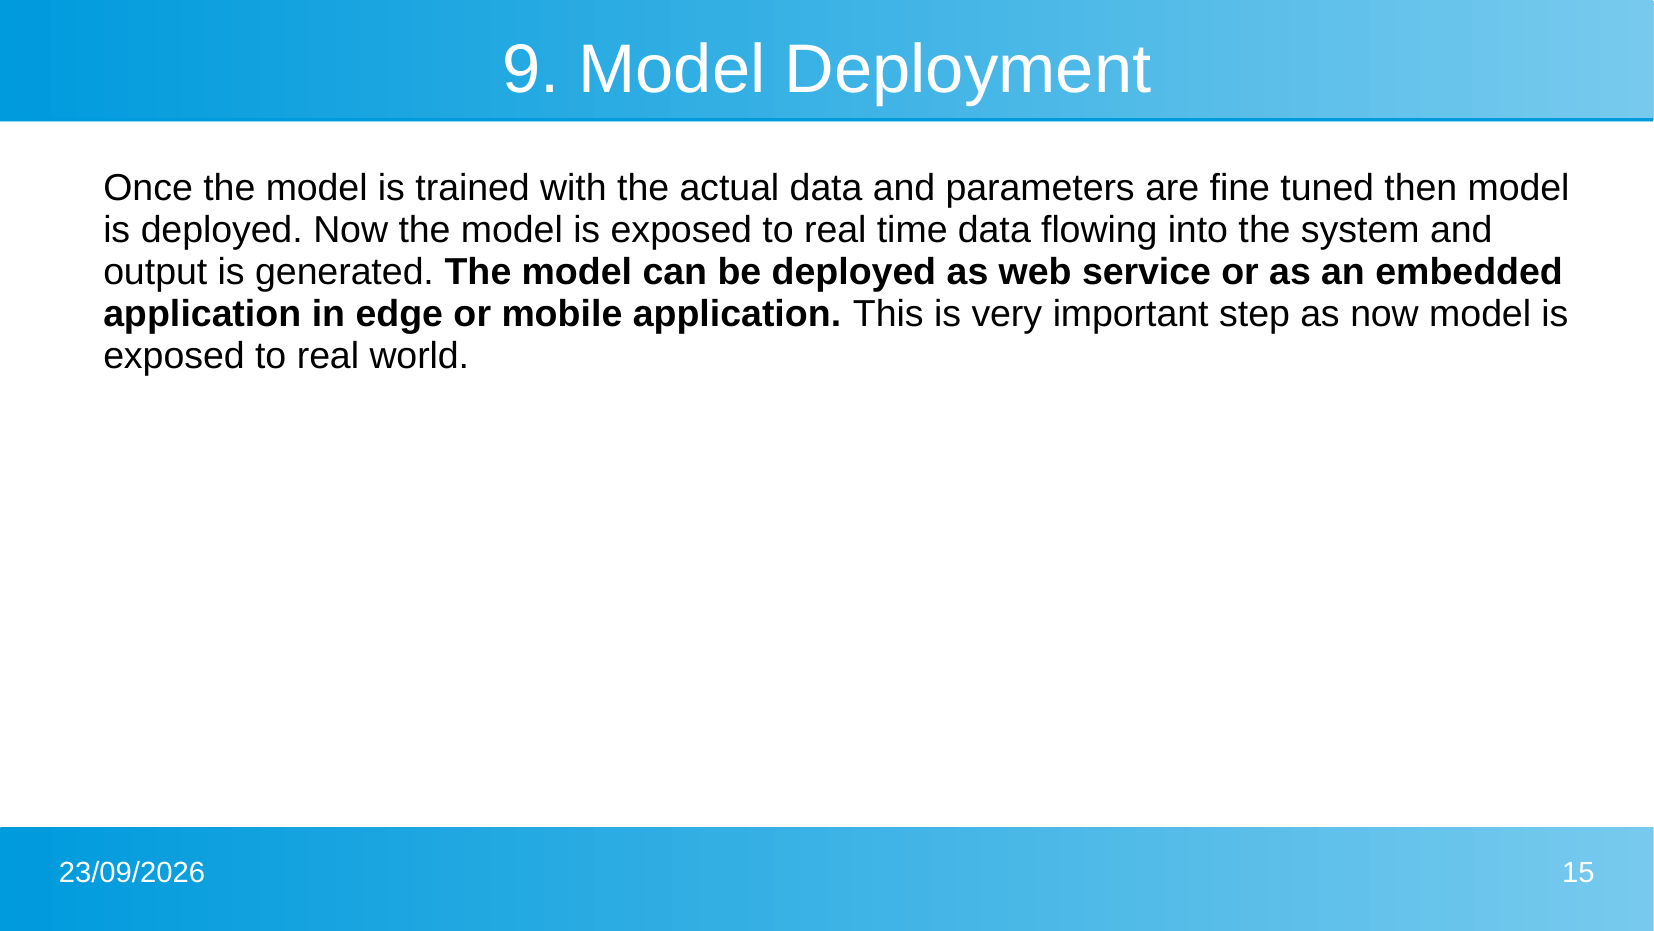

# 9. Model Deployment
Once the model is trained with the actual data and parameters are fine tuned then model is deployed. Now the model is exposed to real time data flowing into the system and output is generated. The model can be deployed as web service or as an embedded application in edge or mobile application. This is very important step as now model is exposed to real world.
15